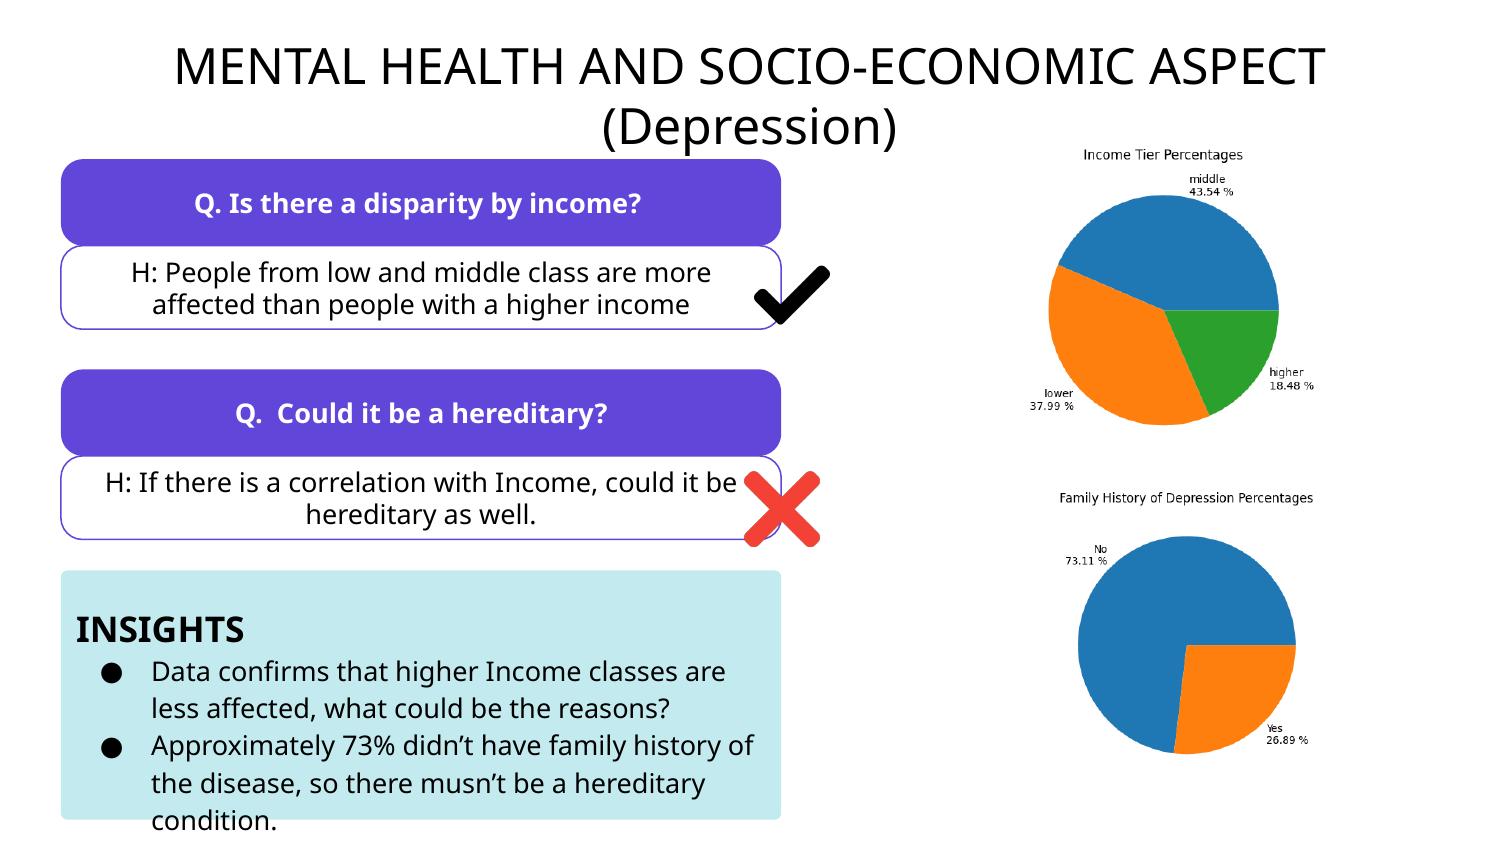

# MENTAL HEALTH AND SOCIO-ECONOMIC ASPECT (Depression)
Q. Is there a disparity by income?
H: People from low and middle class are more affected than people with a higher income
Q. Could it be a hereditary?
H: If there is a correlation with Income, could it be hereditary as well.
INSIGHTS
Data confirms that higher Income classes are less affected, what could be the reasons?
Approximately 73% didn’t have family history of the disease, so there musn’t be a hereditary condition.